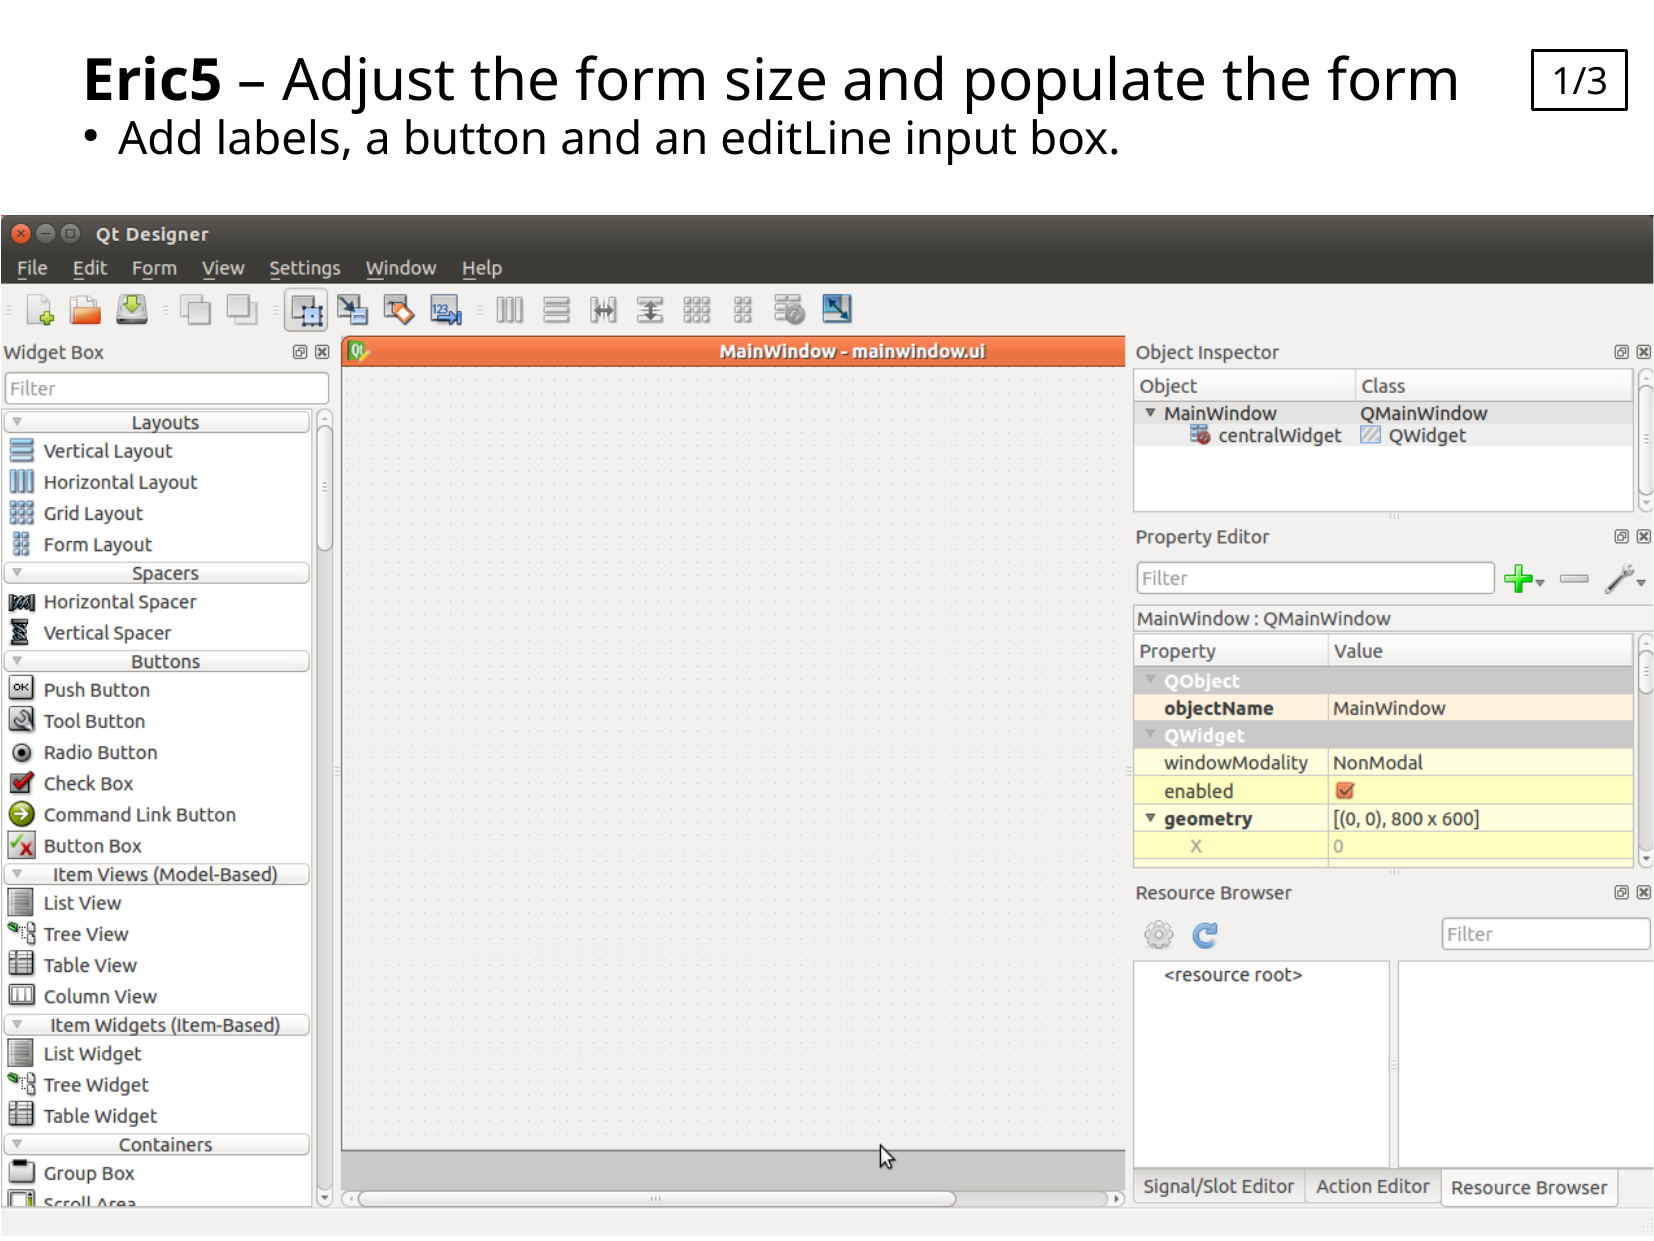

# Eric5 – Adjust the form size and populate the form
1/3
Add labels, a button and an editLine input box.
27